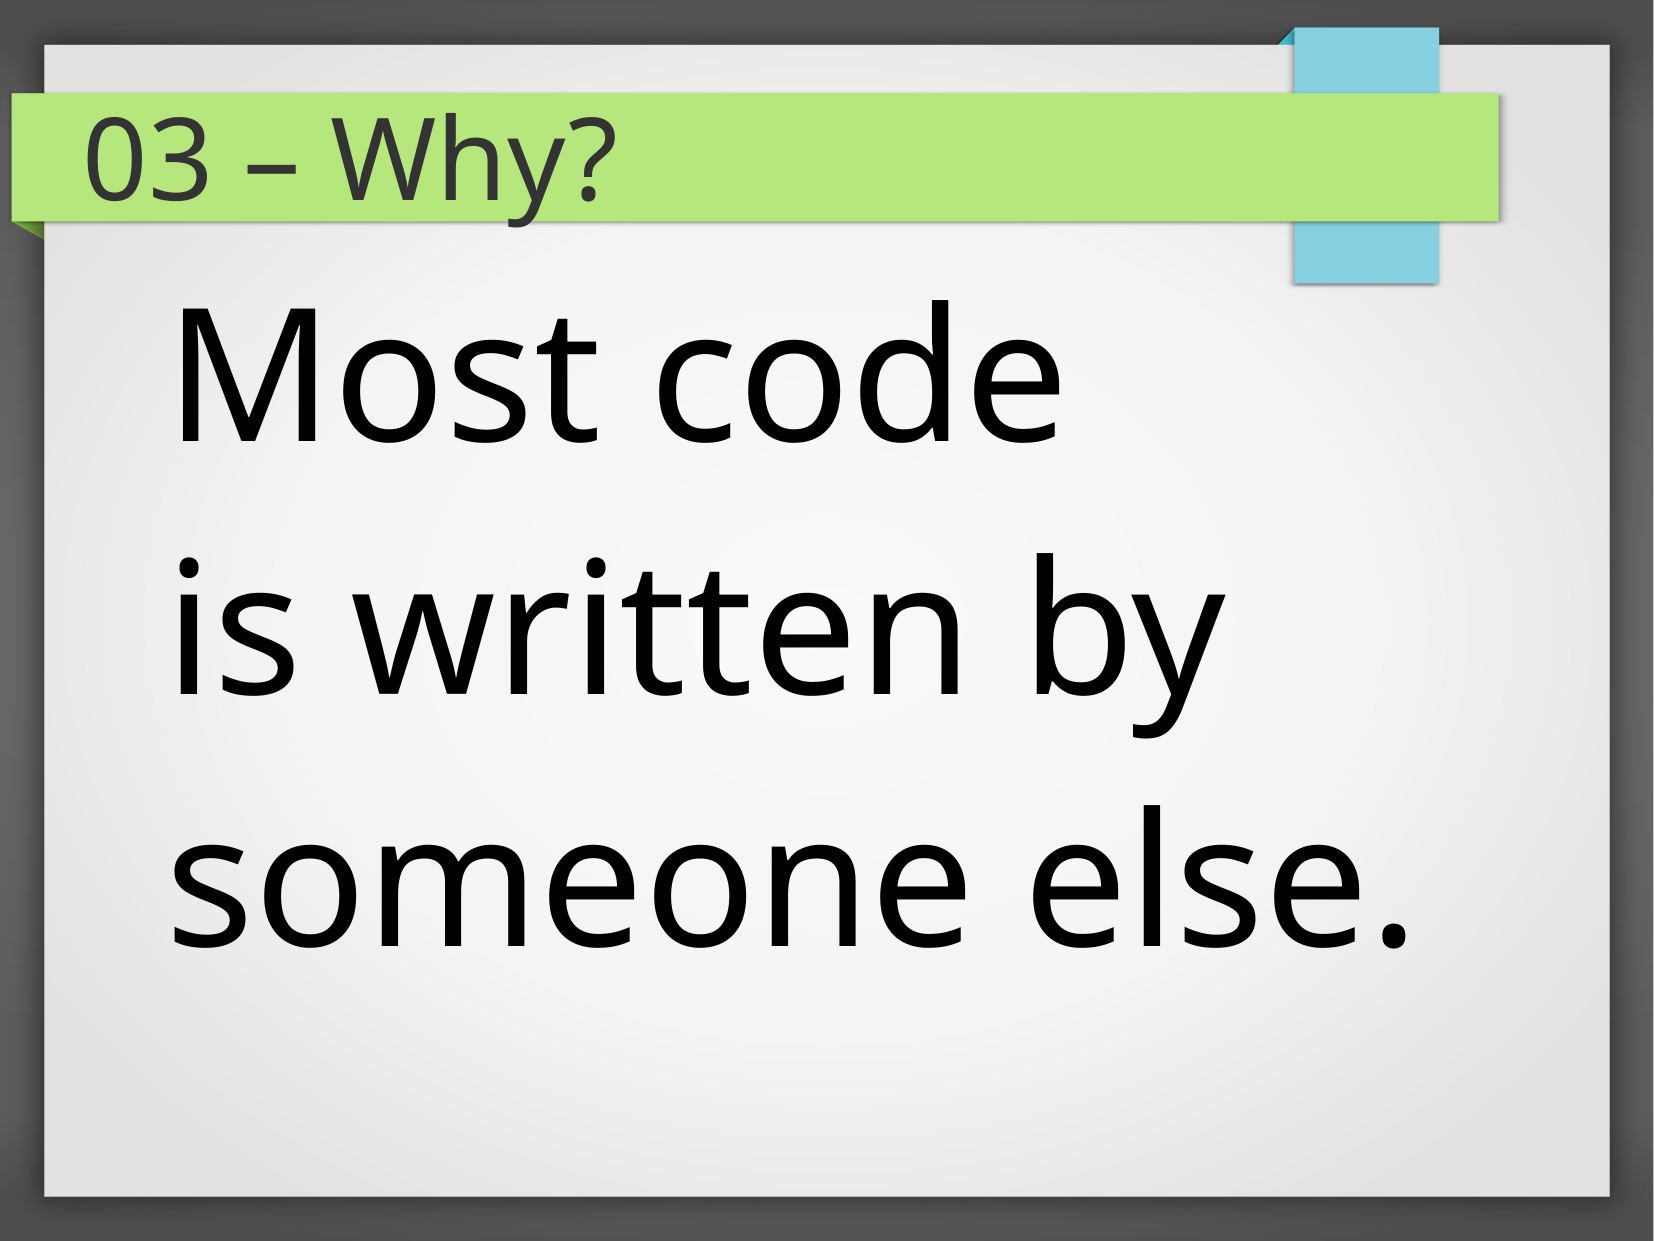

# 03 – Why?
Most code
is written by someone else.